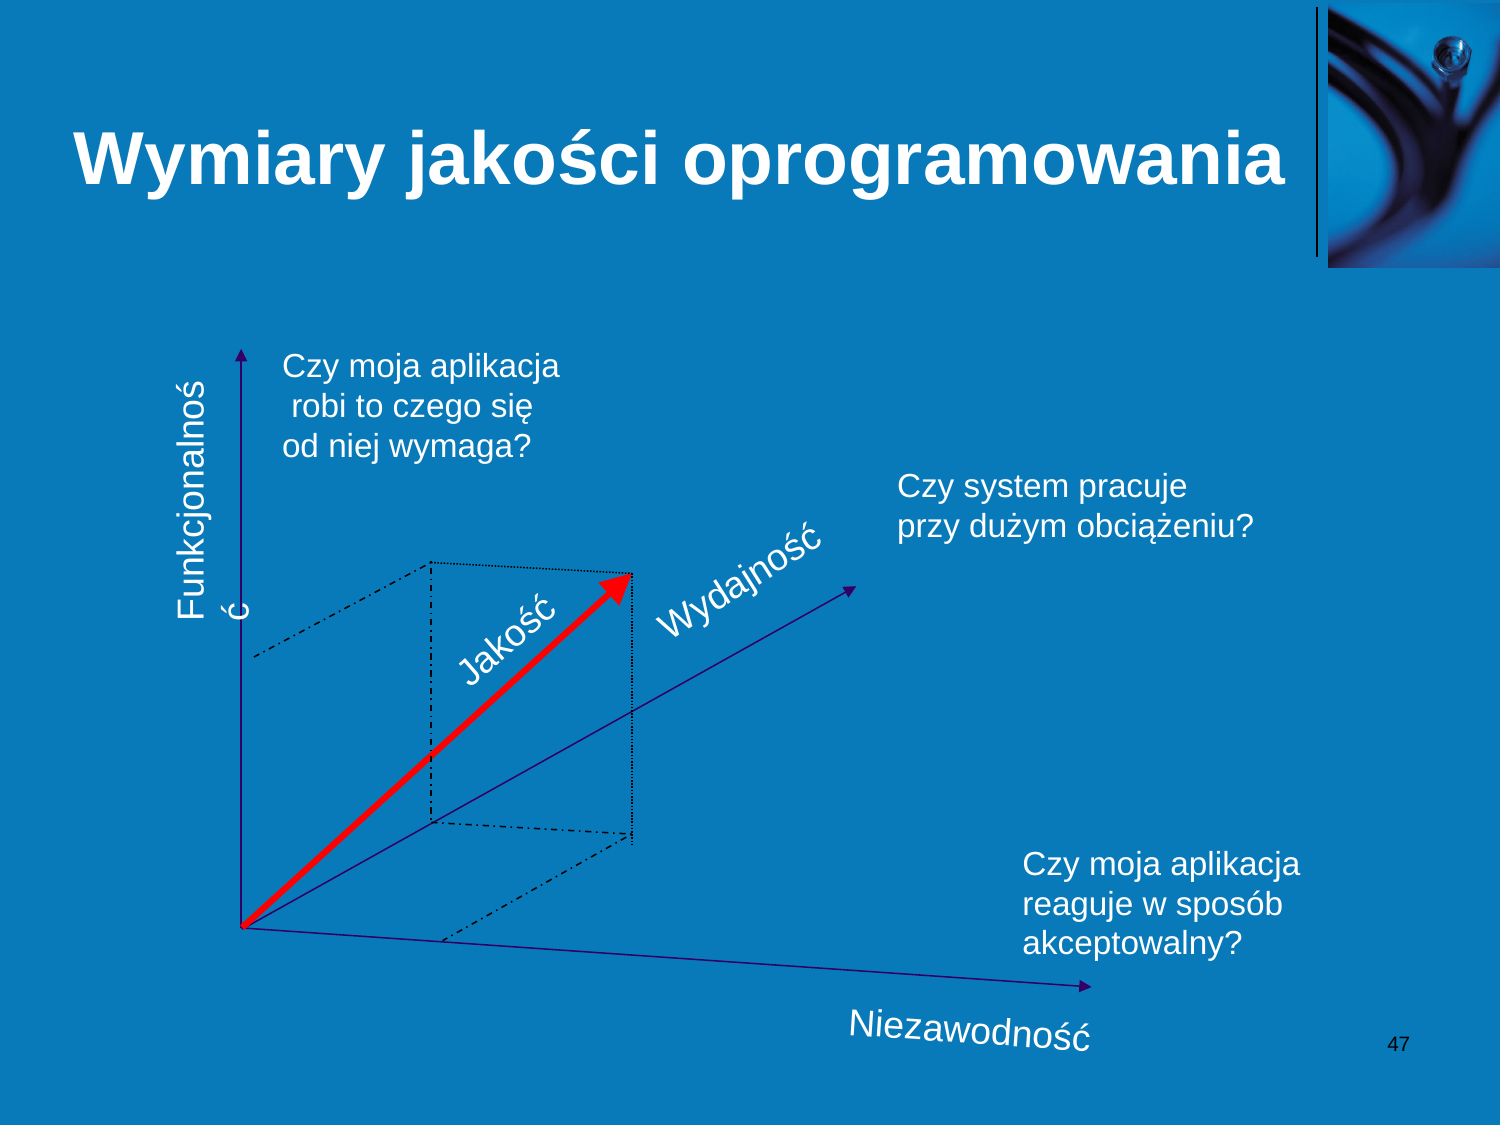

# Wymiary jakości oprogramowania
Czy moja aplikacja
 robi to czego się
od niej wymaga?
Funkcjonalność
Czy system pracuje
przy dużym obciążeniu?
Wydajność
Jakość
Czy moja aplikacja
reaguje w sposób
akceptowalny?
Niezawodność
47